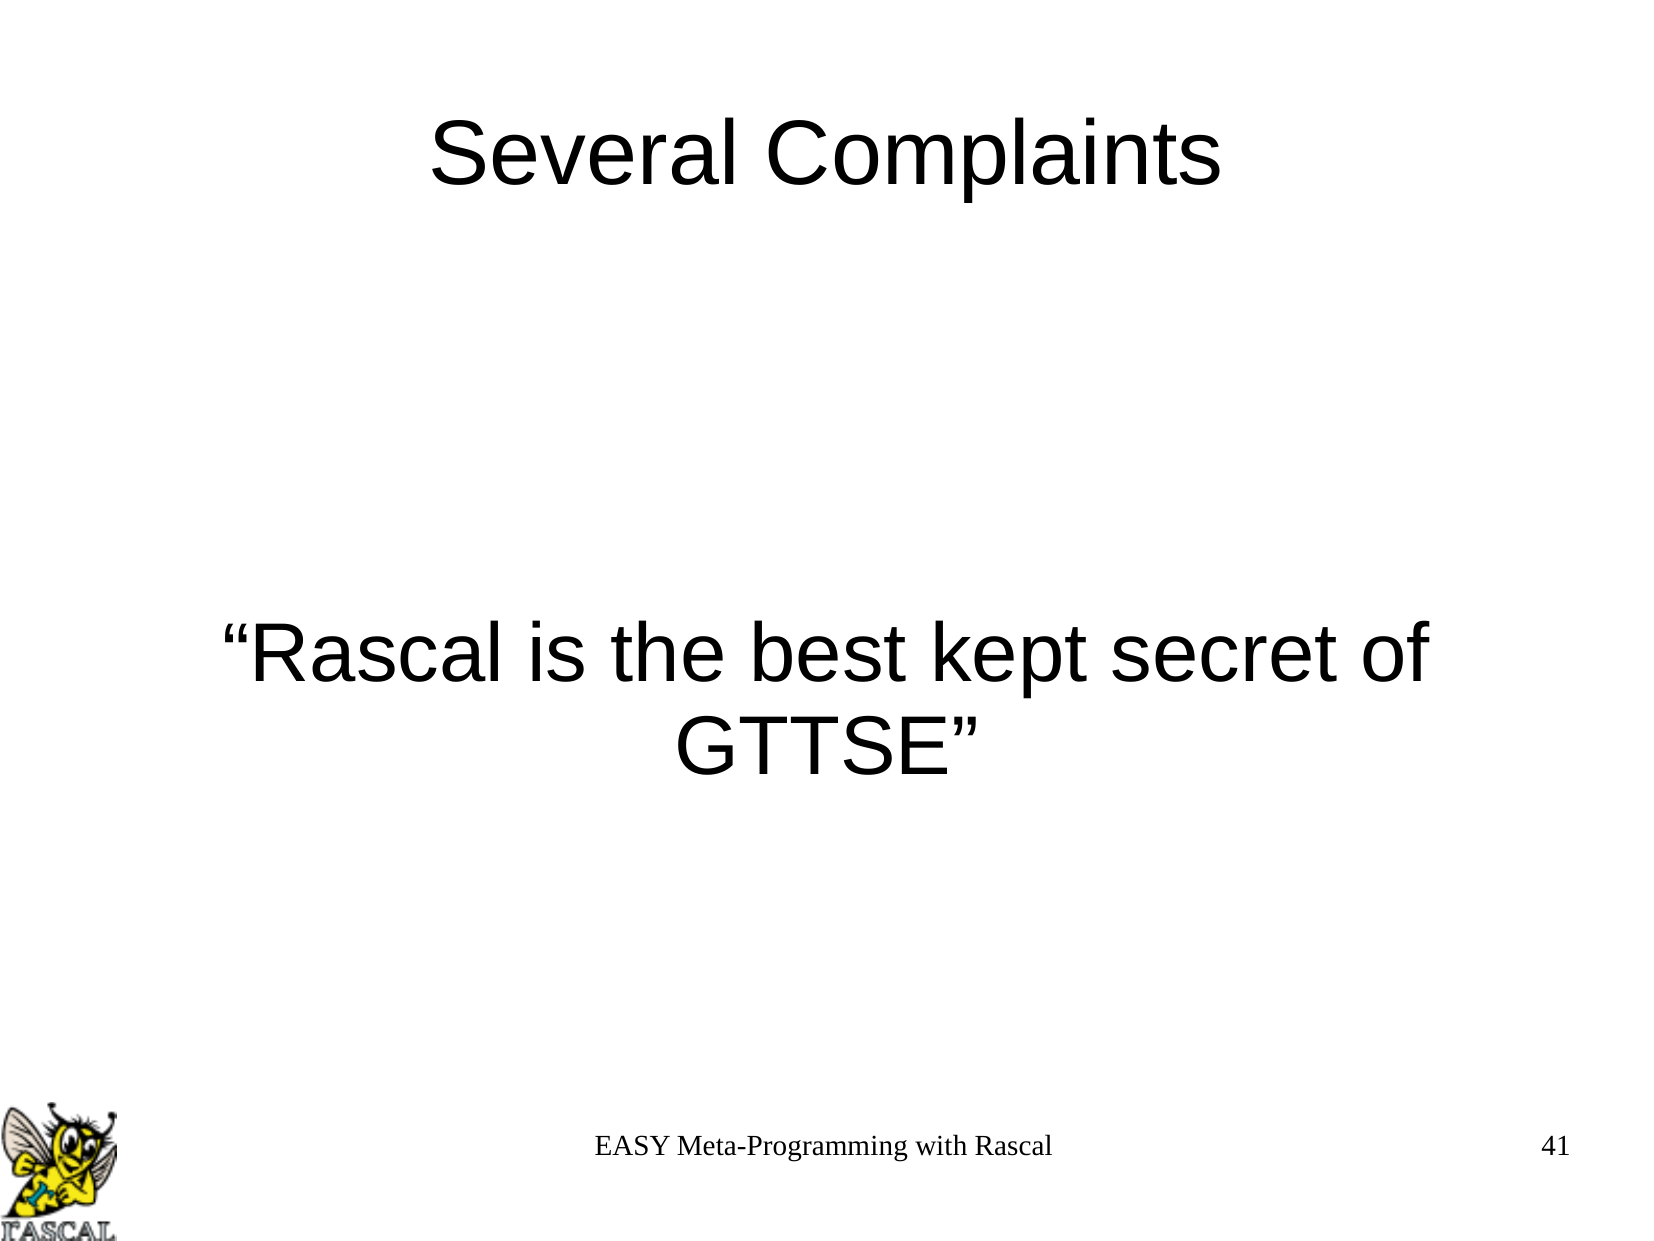

# Several Complaints
“Rascal is the best kept secret of GTTSE”
41